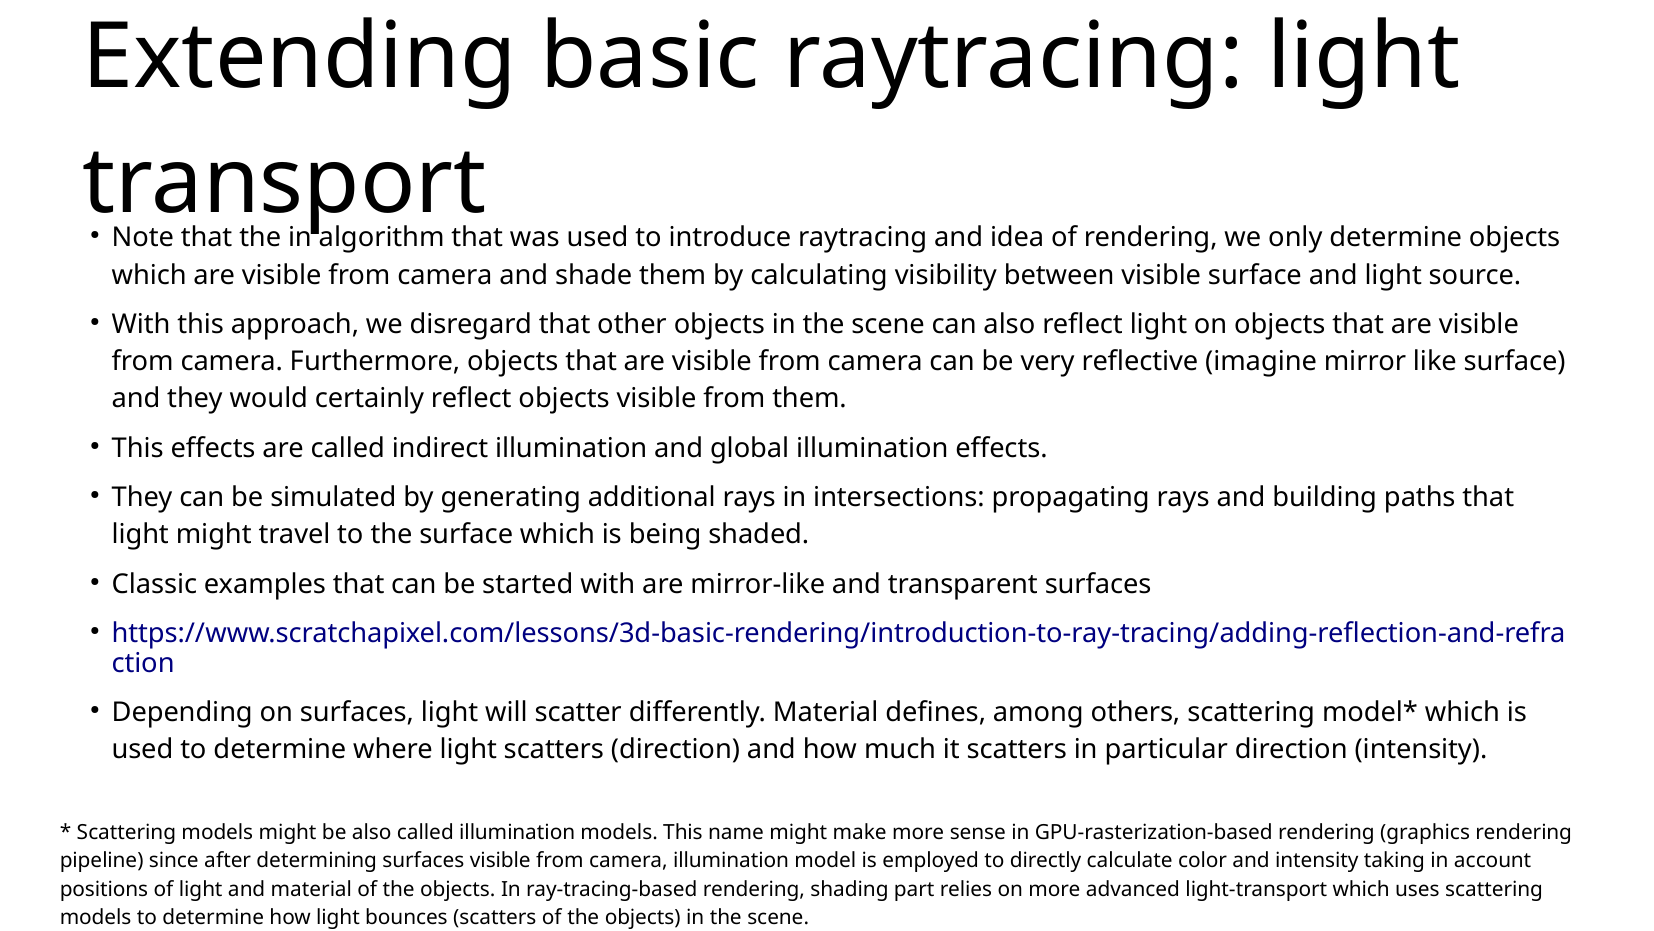

# Extending basic raytracing: light transport
Note that the in algorithm that was used to introduce raytracing and idea of rendering, we only determine objects which are visible from camera and shade them by calculating visibility between visible surface and light source.
With this approach, we disregard that other objects in the scene can also reflect light on objects that are visible from camera. Furthermore, objects that are visible from camera can be very reflective (imagine mirror like surface) and they would certainly reflect objects visible from them.
This effects are called indirect illumination and global illumination effects.
They can be simulated by generating additional rays in intersections: propagating rays and building paths that light might travel to the surface which is being shaded.
Classic examples that can be started with are mirror-like and transparent surfaces
https://www.scratchapixel.com/lessons/3d-basic-rendering/introduction-to-ray-tracing/adding-reflection-and-refraction
Depending on surfaces, light will scatter differently. Material defines, among others, scattering model* which is used to determine where light scatters (direction) and how much it scatters in particular direction (intensity).
* Scattering models might be also called illumination models. This name might make more sense in GPU-rasterization-based rendering (graphics rendering pipeline) since after determining surfaces visible from camera, illumination model is employed to directly calculate color and intensity taking in account positions of light and material of the objects. In ray-tracing-based rendering, shading part relies on more advanced light-transport which uses scattering models to determine how light bounces (scatters of the objects) in the scene.